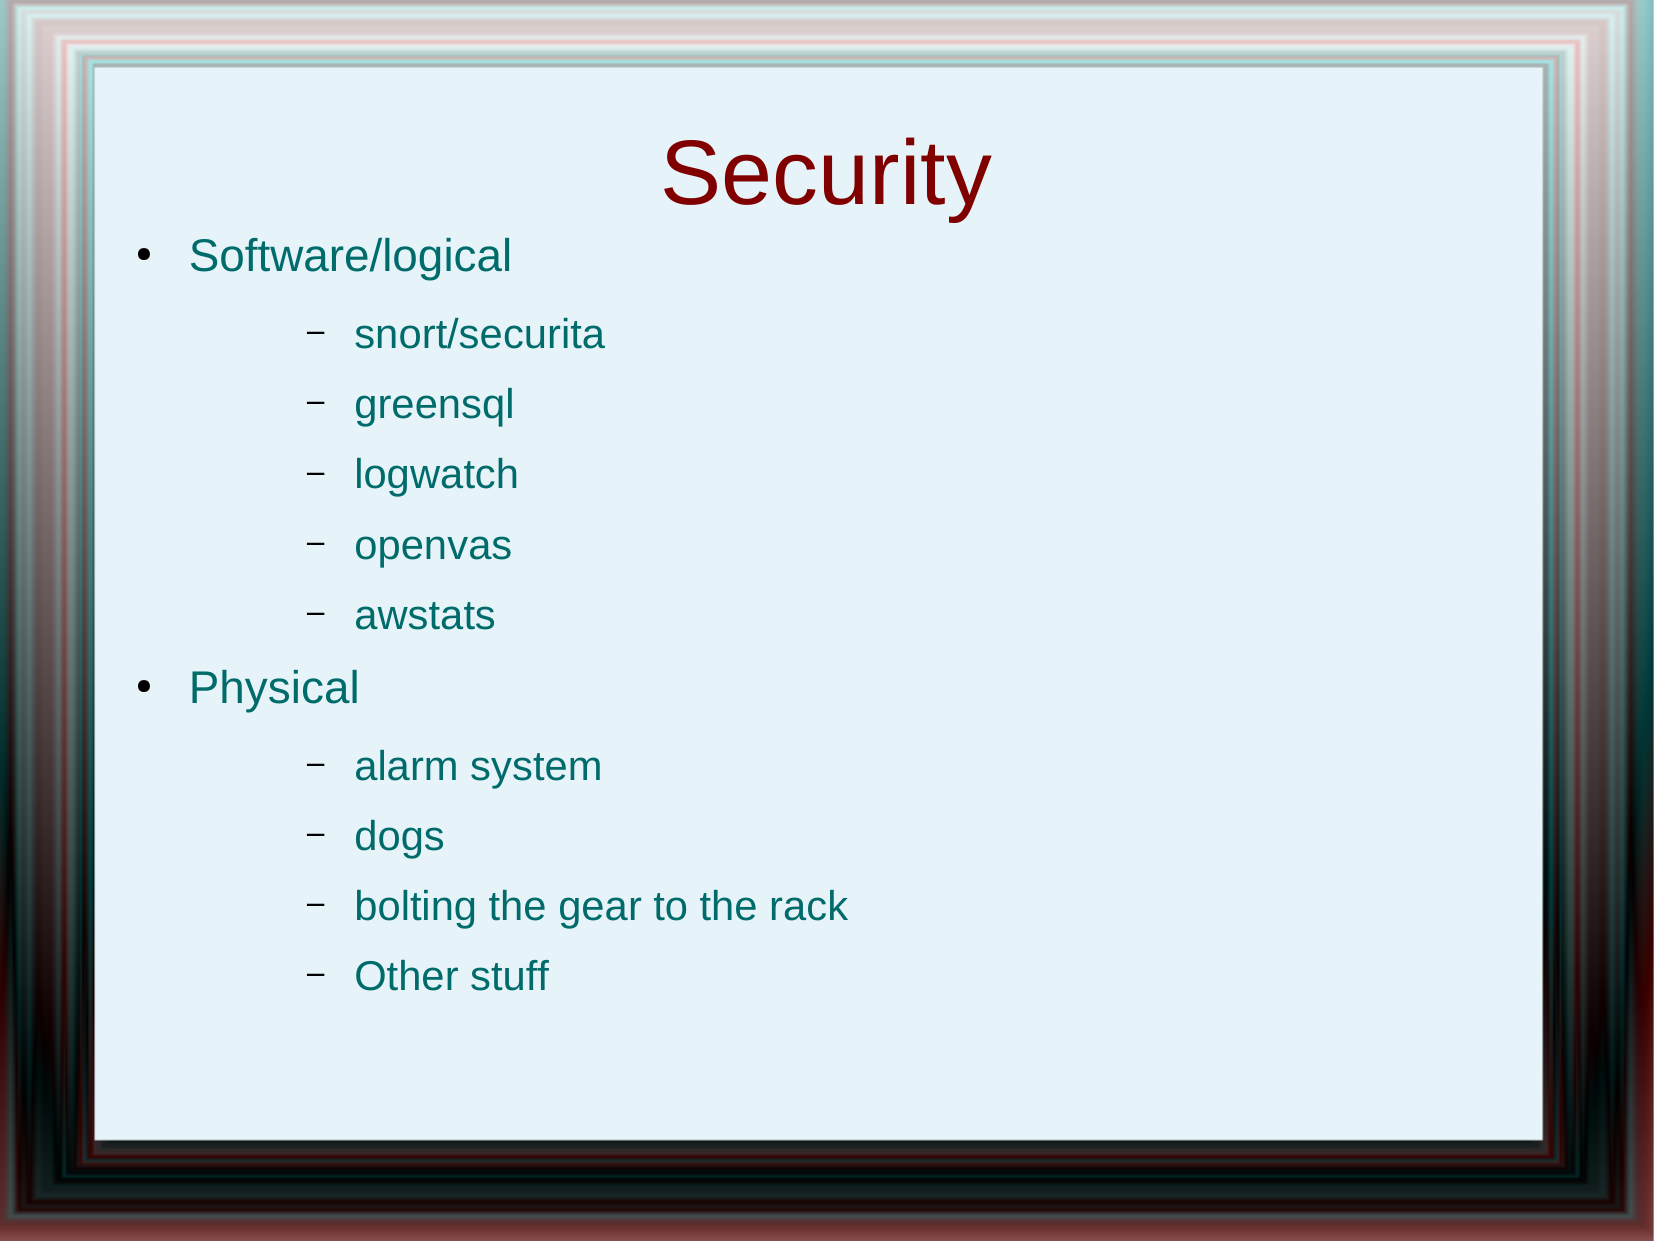

# Security
Software/logical
snort/securita
greensql
logwatch
openvas
awstats
Physical
alarm system
dogs
bolting the gear to the rack
Other stuff